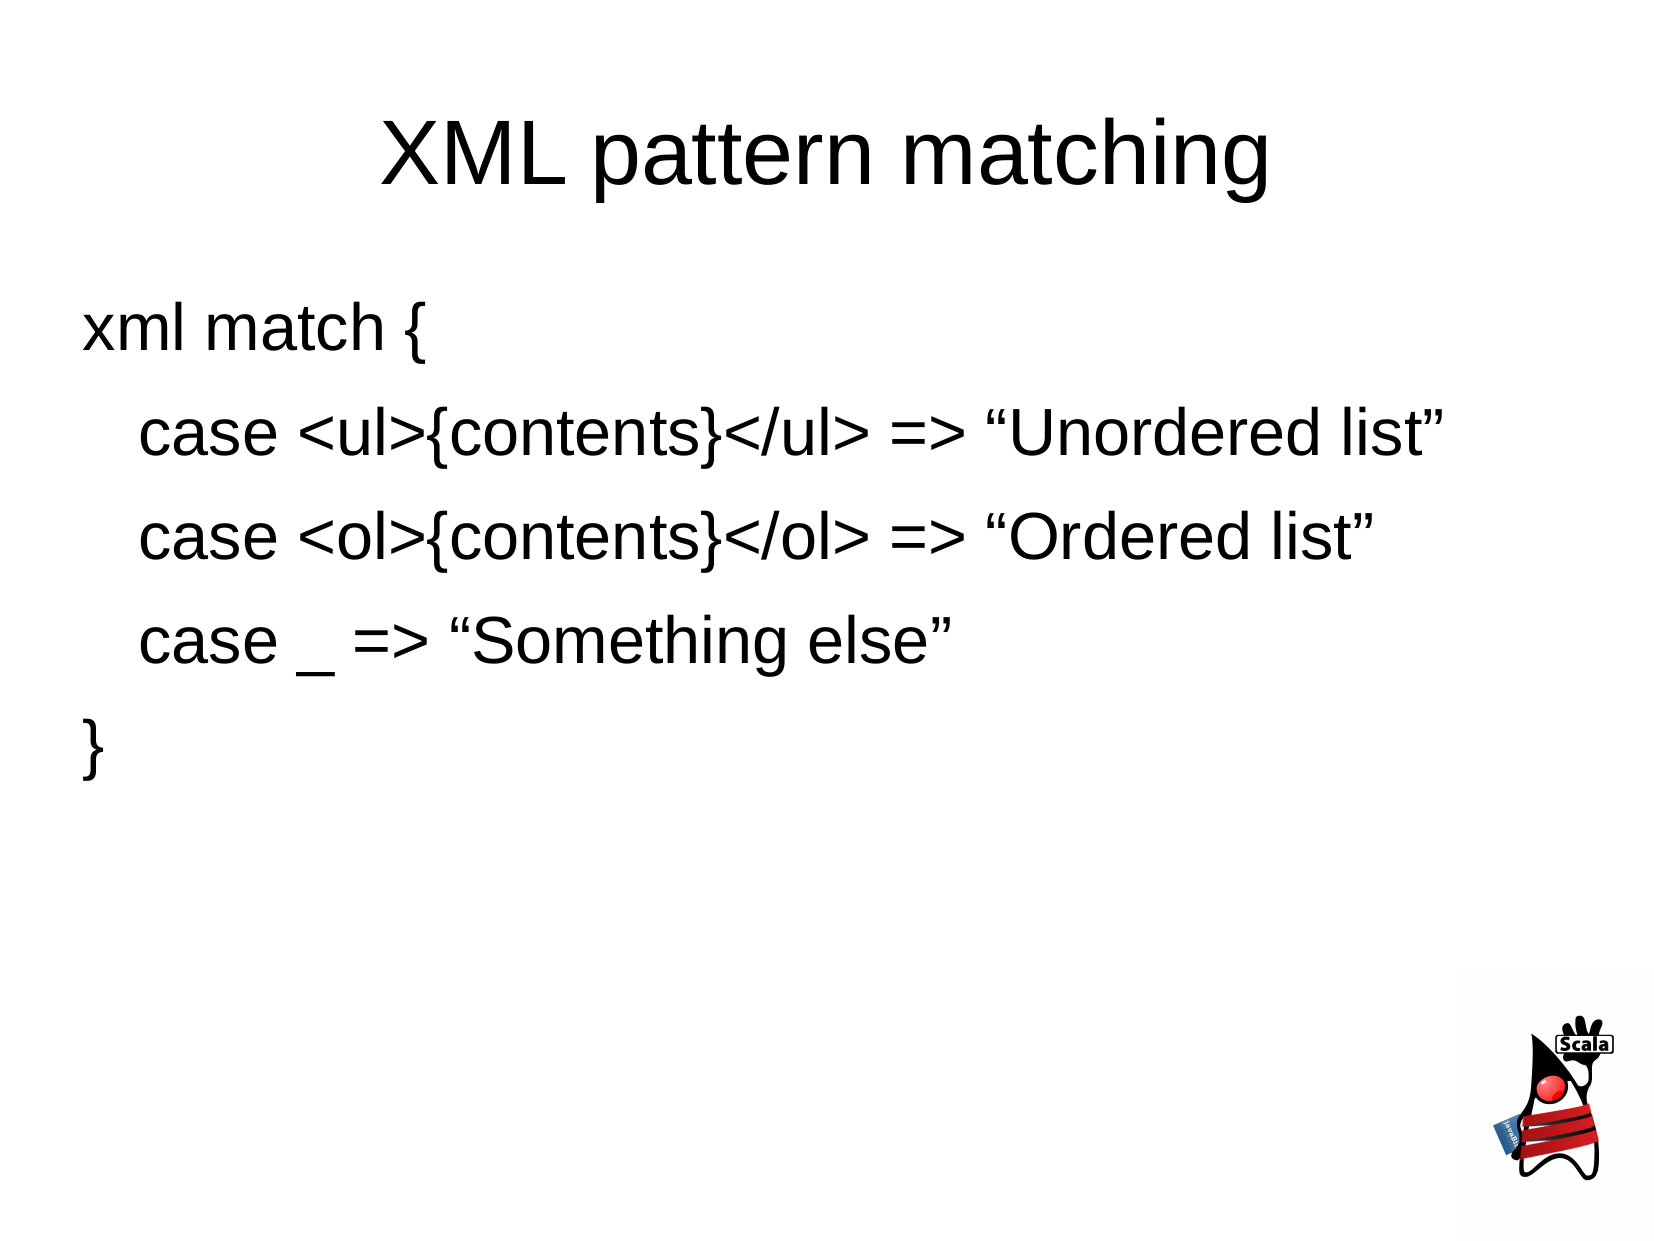

# XML pattern matching
xml match {
 case <ul>{contents}</ul> => “Unordered list”
 case <ol>{contents}</ol> => “Ordered list”
 case _ => “Something else”
}